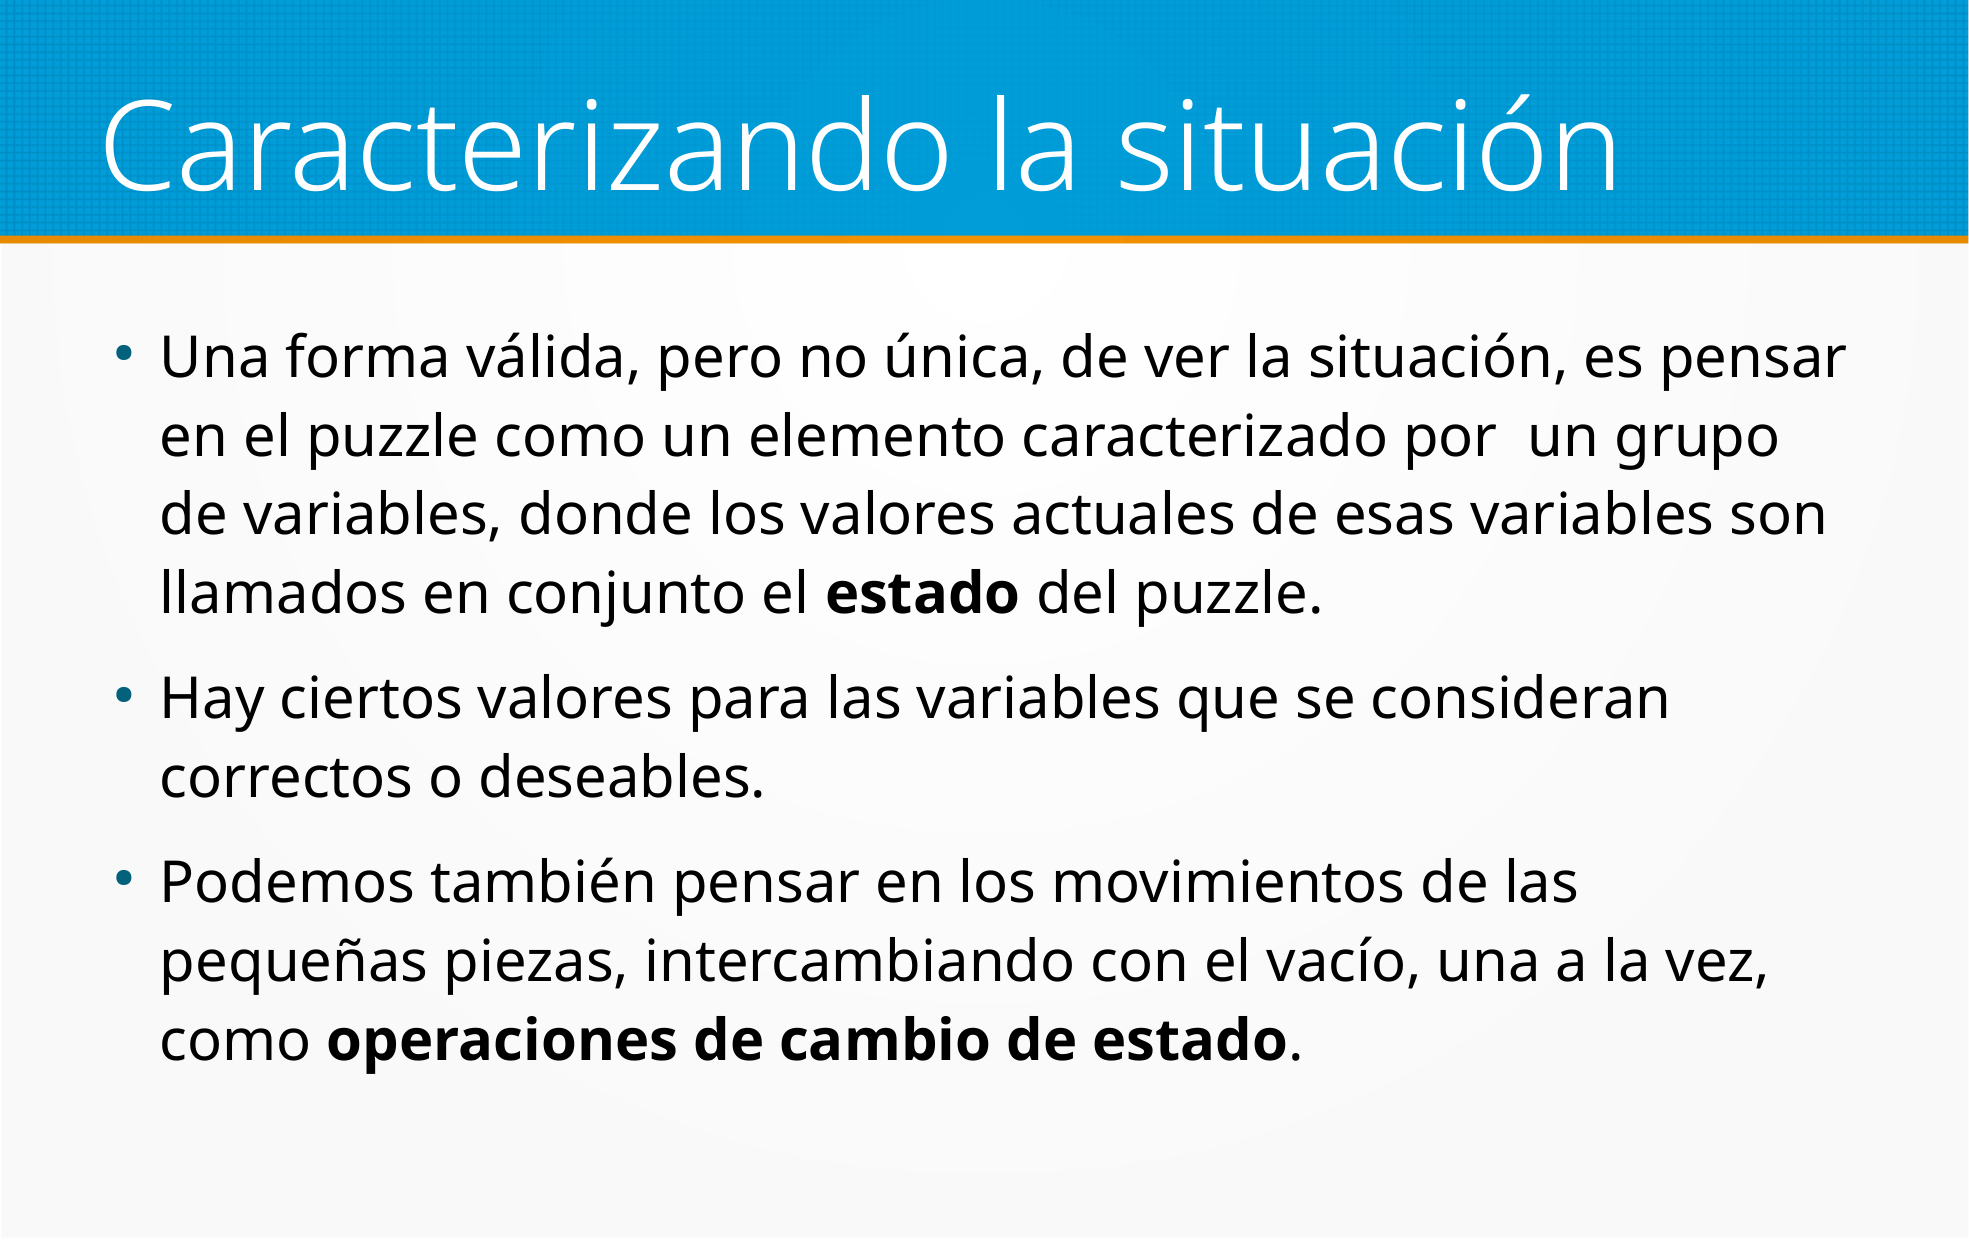

# Caracterizando la situación
Una forma válida, pero no única, de ver la situación, es pensar en el puzzle como un elemento caracterizado por un grupo de variables, donde los valores actuales de esas variables son llamados en conjunto el estado del puzzle.
Hay ciertos valores para las variables que se consideran correctos o deseables.
Podemos también pensar en los movimientos de las pequeñas piezas, intercambiando con el vacío, una a la vez, como operaciones de cambio de estado.